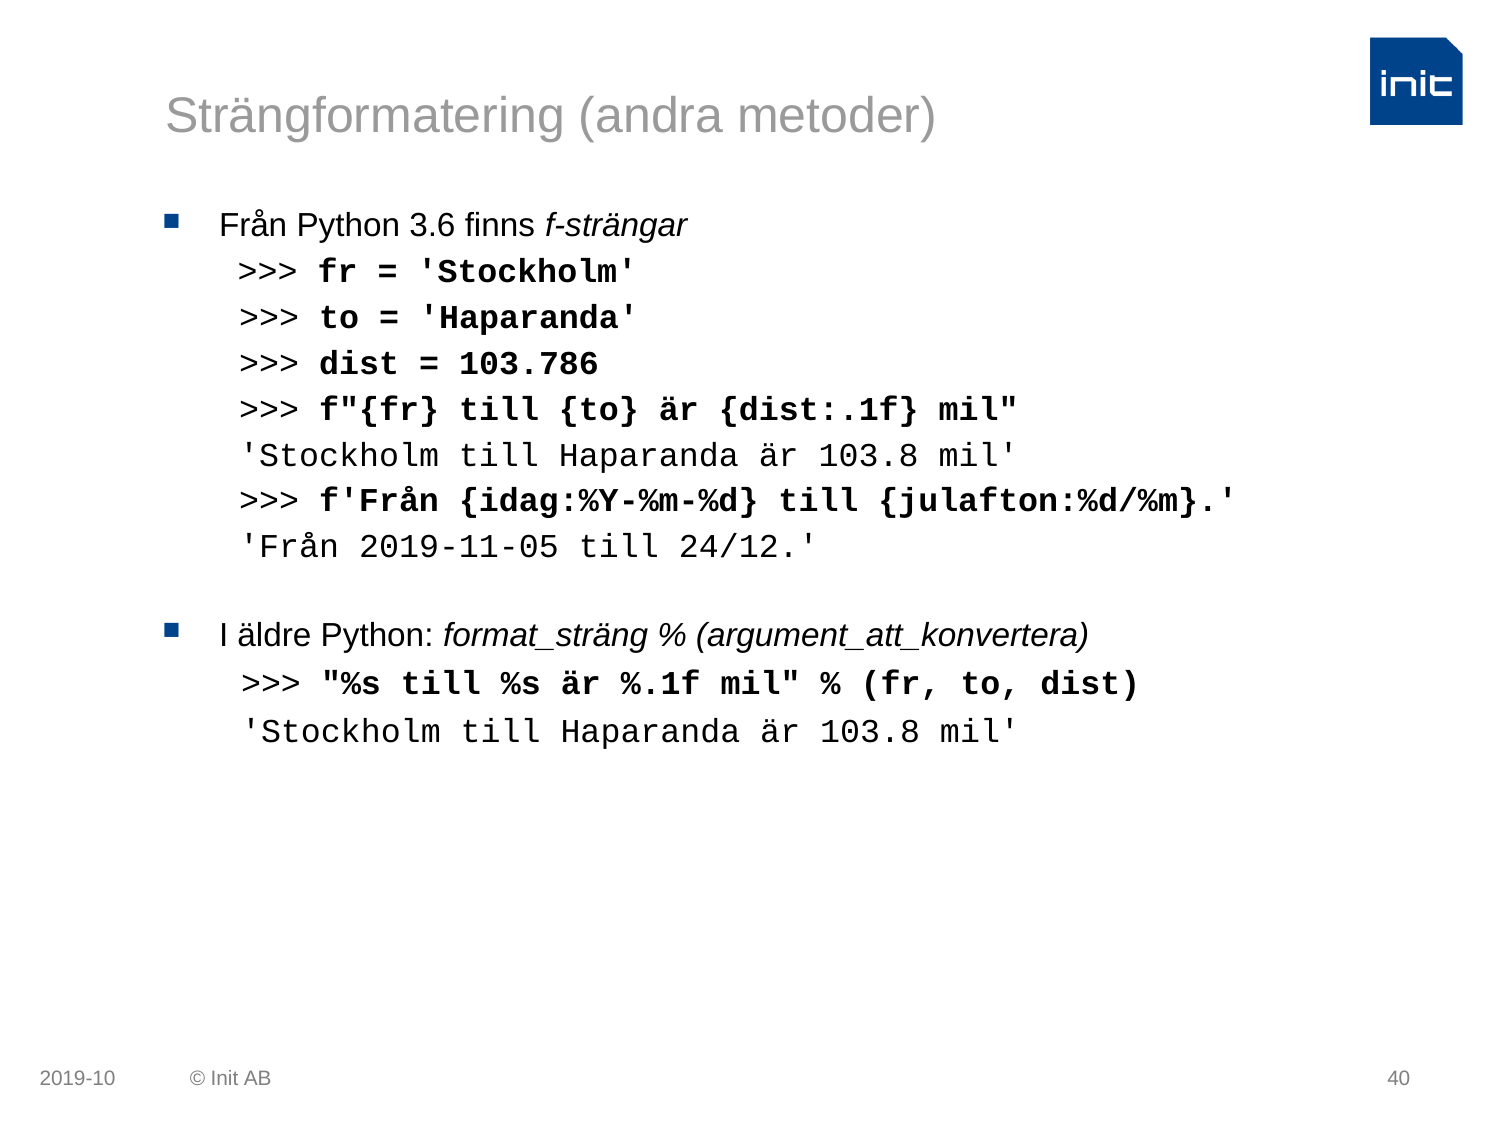

Strängformatering (andra metoder)
Från Python 3.6 finns f-strängar
 >>> fr = 'Stockholm'
 >>> to = 'Haparanda'
 >>> dist = 103.786
 >>> f"{fr} till {to} är {dist:.1f} mil"
 'Stockholm till Haparanda är 103.8 mil'
 >>> f'Från {idag:%Y-%m-%d} till {julafton:%d/%m}.'
 'Från 2019-11-05 till 24/12.'
I äldre Python: format_sträng % (argument_att_konvertera)
>>> "%s till %s är %.1f mil" % (fr, to, dist)
'Stockholm till Haparanda är 103.8 mil'
2019-10
© Init AB